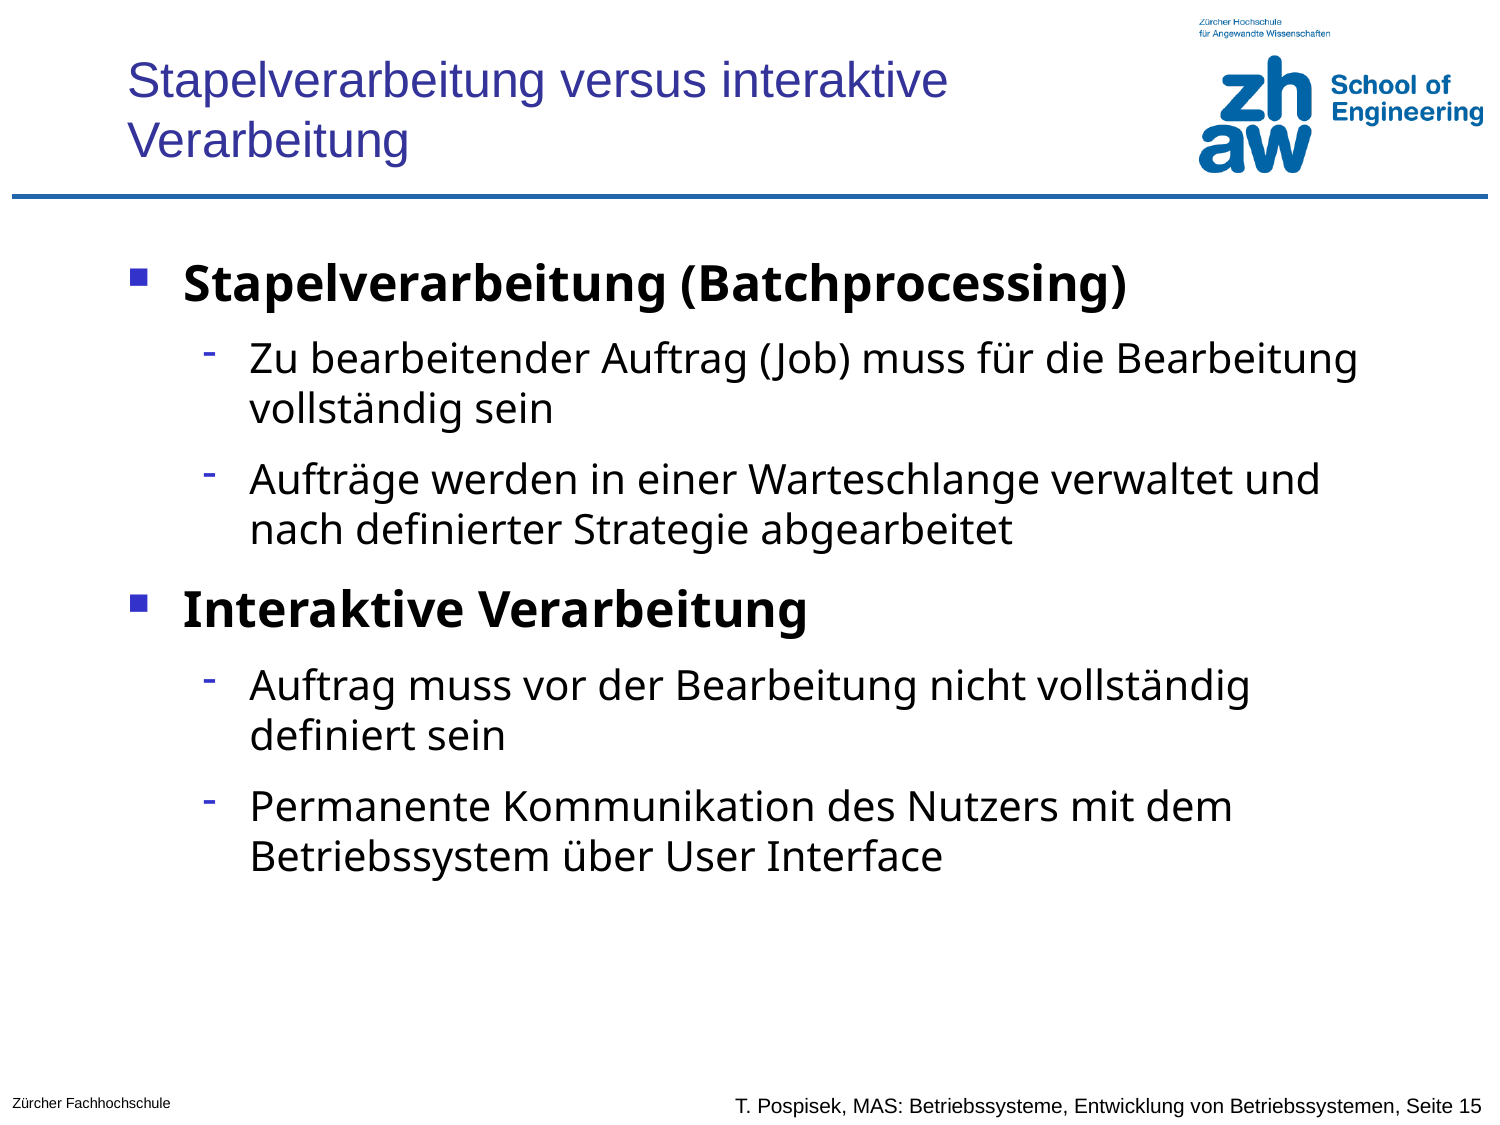

# Stapelverarbeitung versus interaktive Verarbeitung
Stapelverarbeitung (Batchprocessing)
Zu bearbeitender Auftrag (Job) muss für die Bearbeitung vollständig sein
Aufträge werden in einer Warteschlange verwaltet und nach definierter Strategie abgearbeitet
Interaktive Verarbeitung
Auftrag muss vor der Bearbeitung nicht vollständig definiert sein
Permanente Kommunikation des Nutzers mit dem Betriebssystem über User Interface